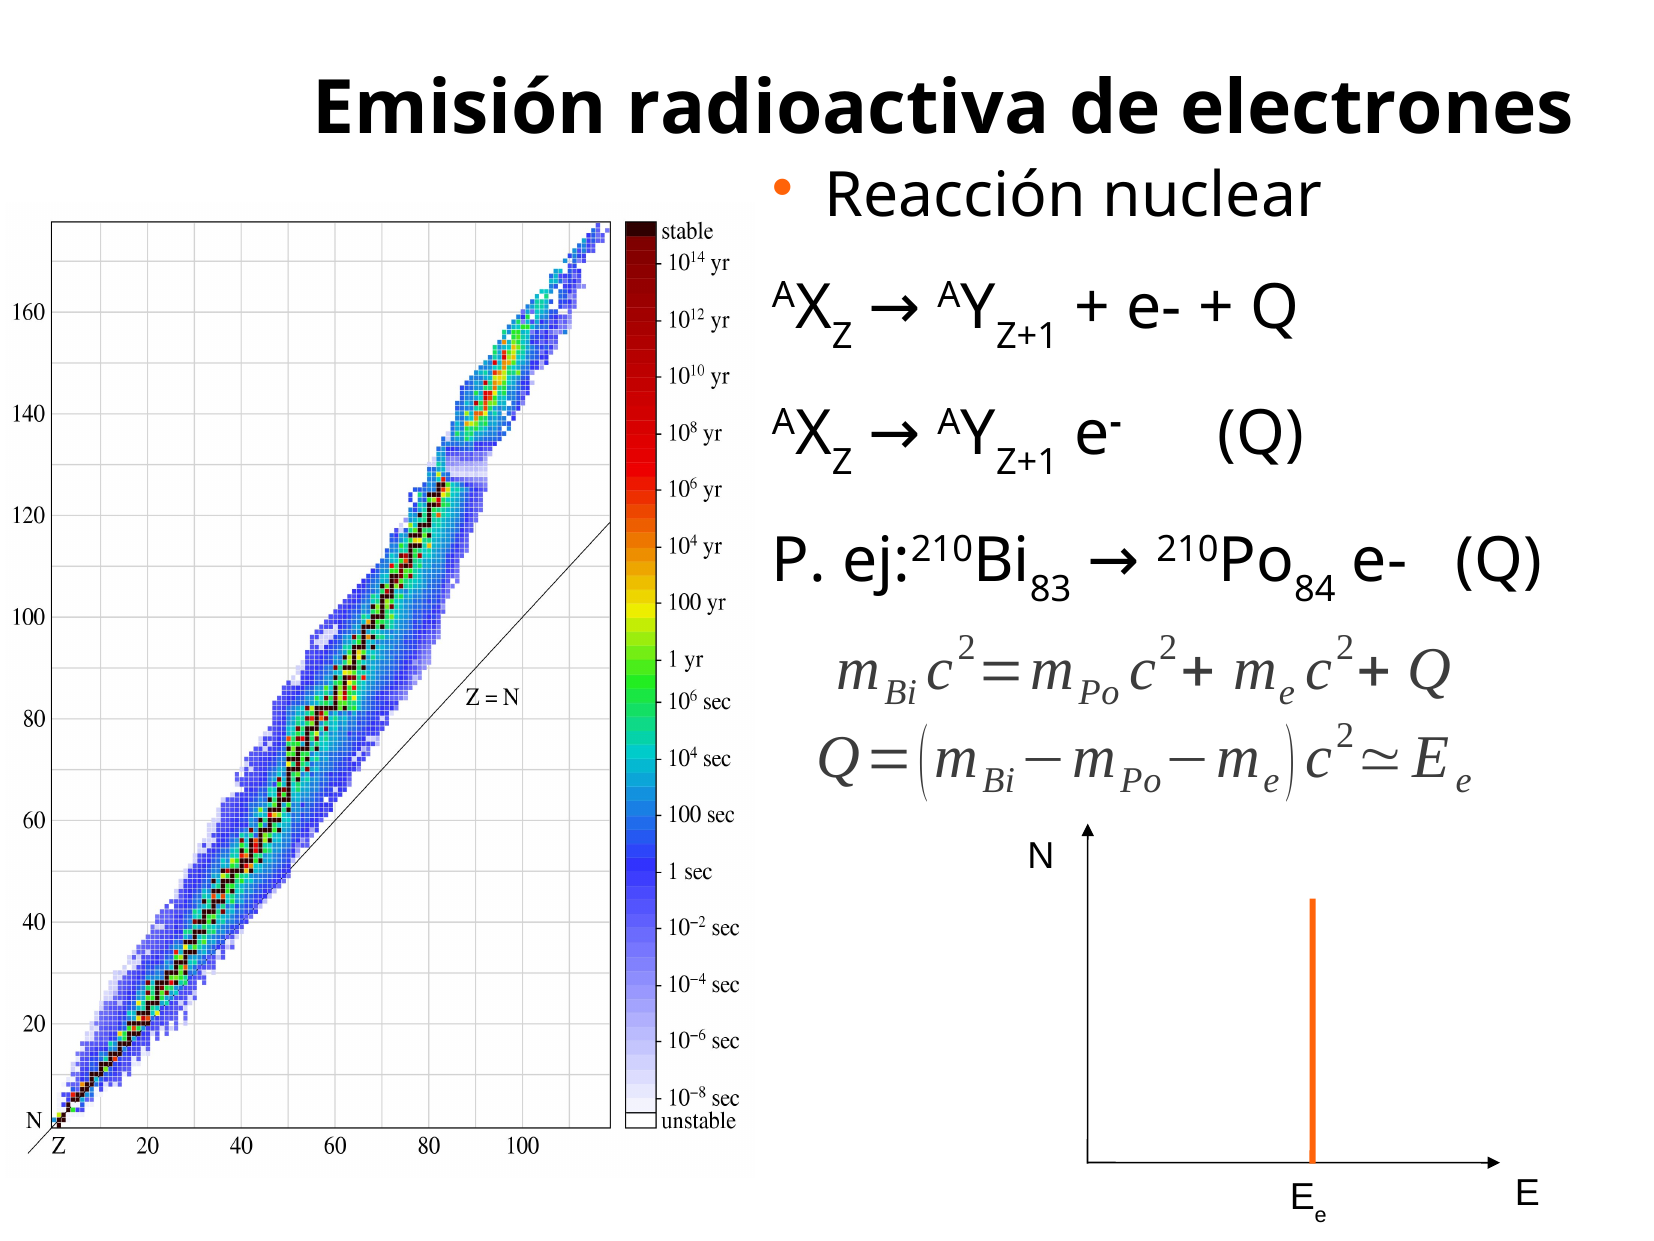

# Emisión radioactiva de electrones
Reacción nuclear
AXZ → AYZ+1 + e- + Q
AXZ → AYZ+1 e- 	(Q)
P. ej:210Bi83 → 210Po84 e- (Q)
N
Ee
E